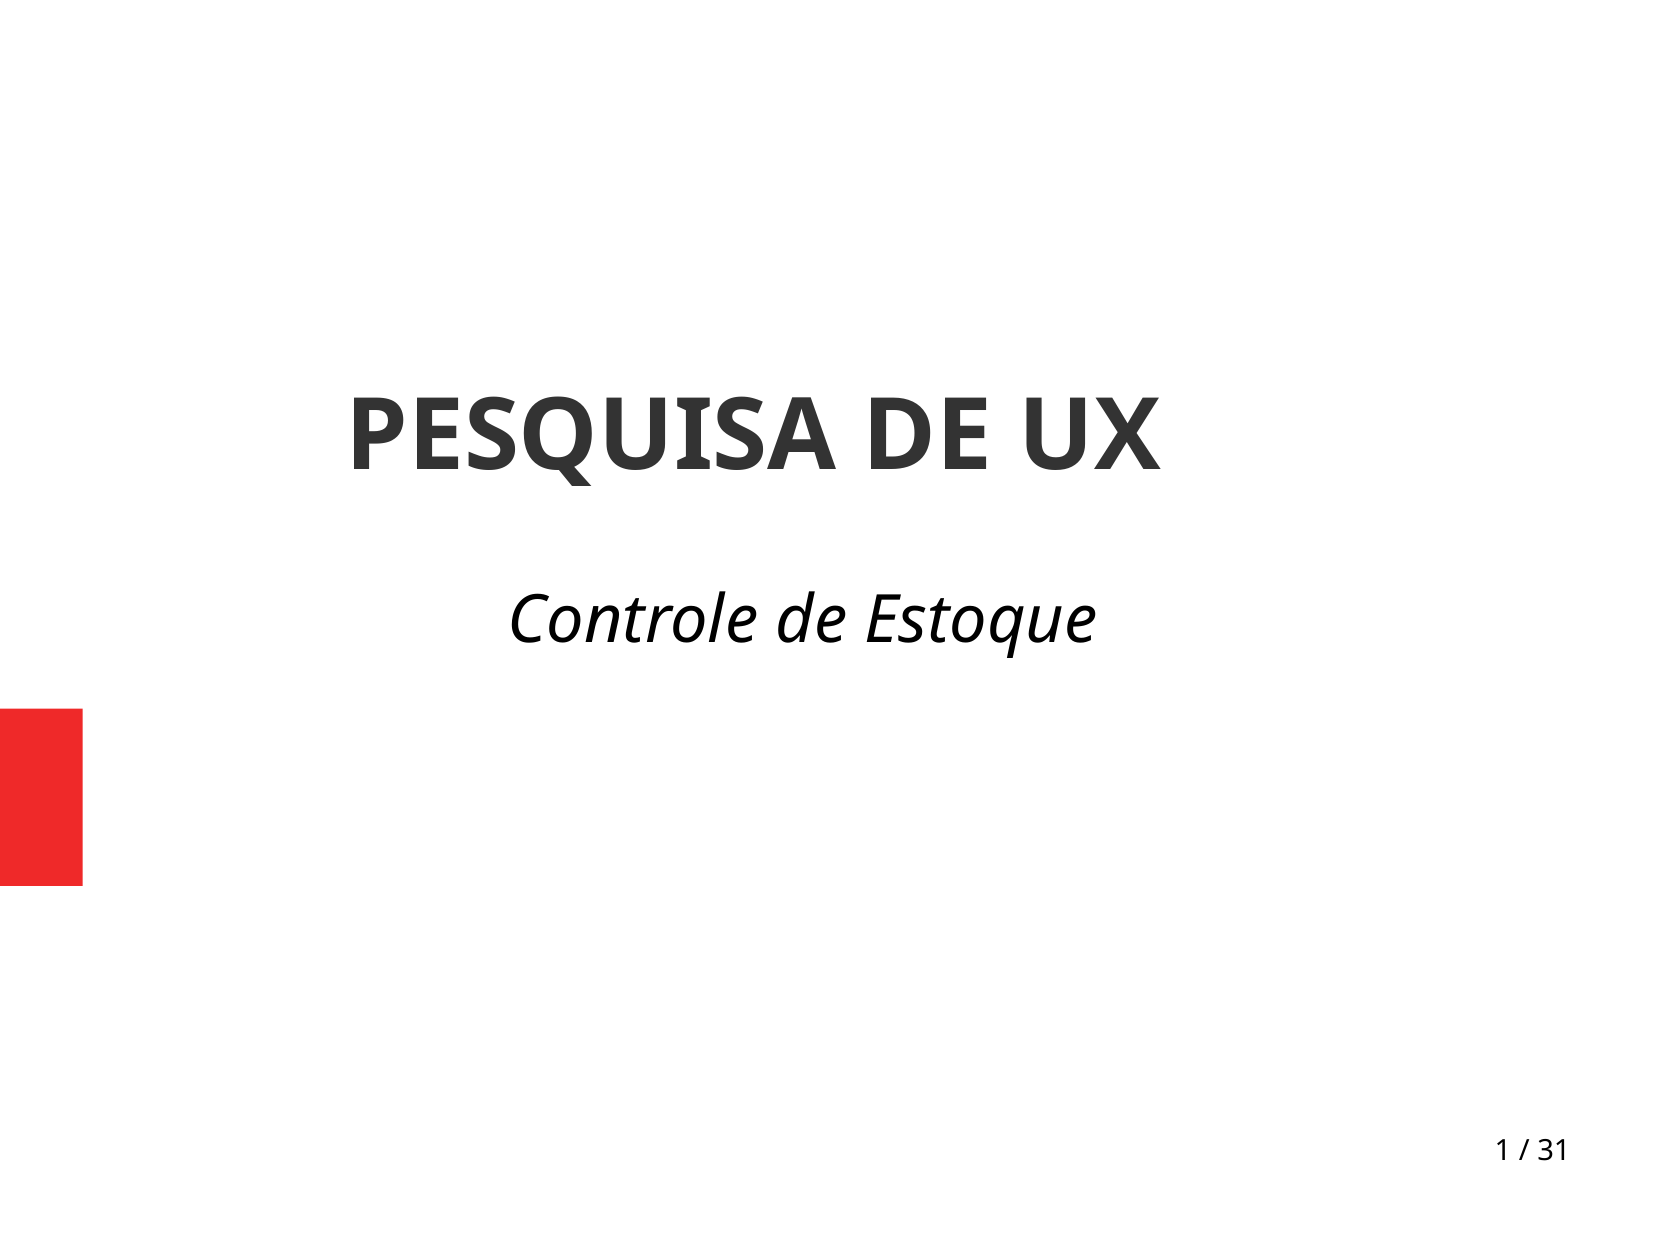

# PESQUISA DE UX
Controle de Estoque
1